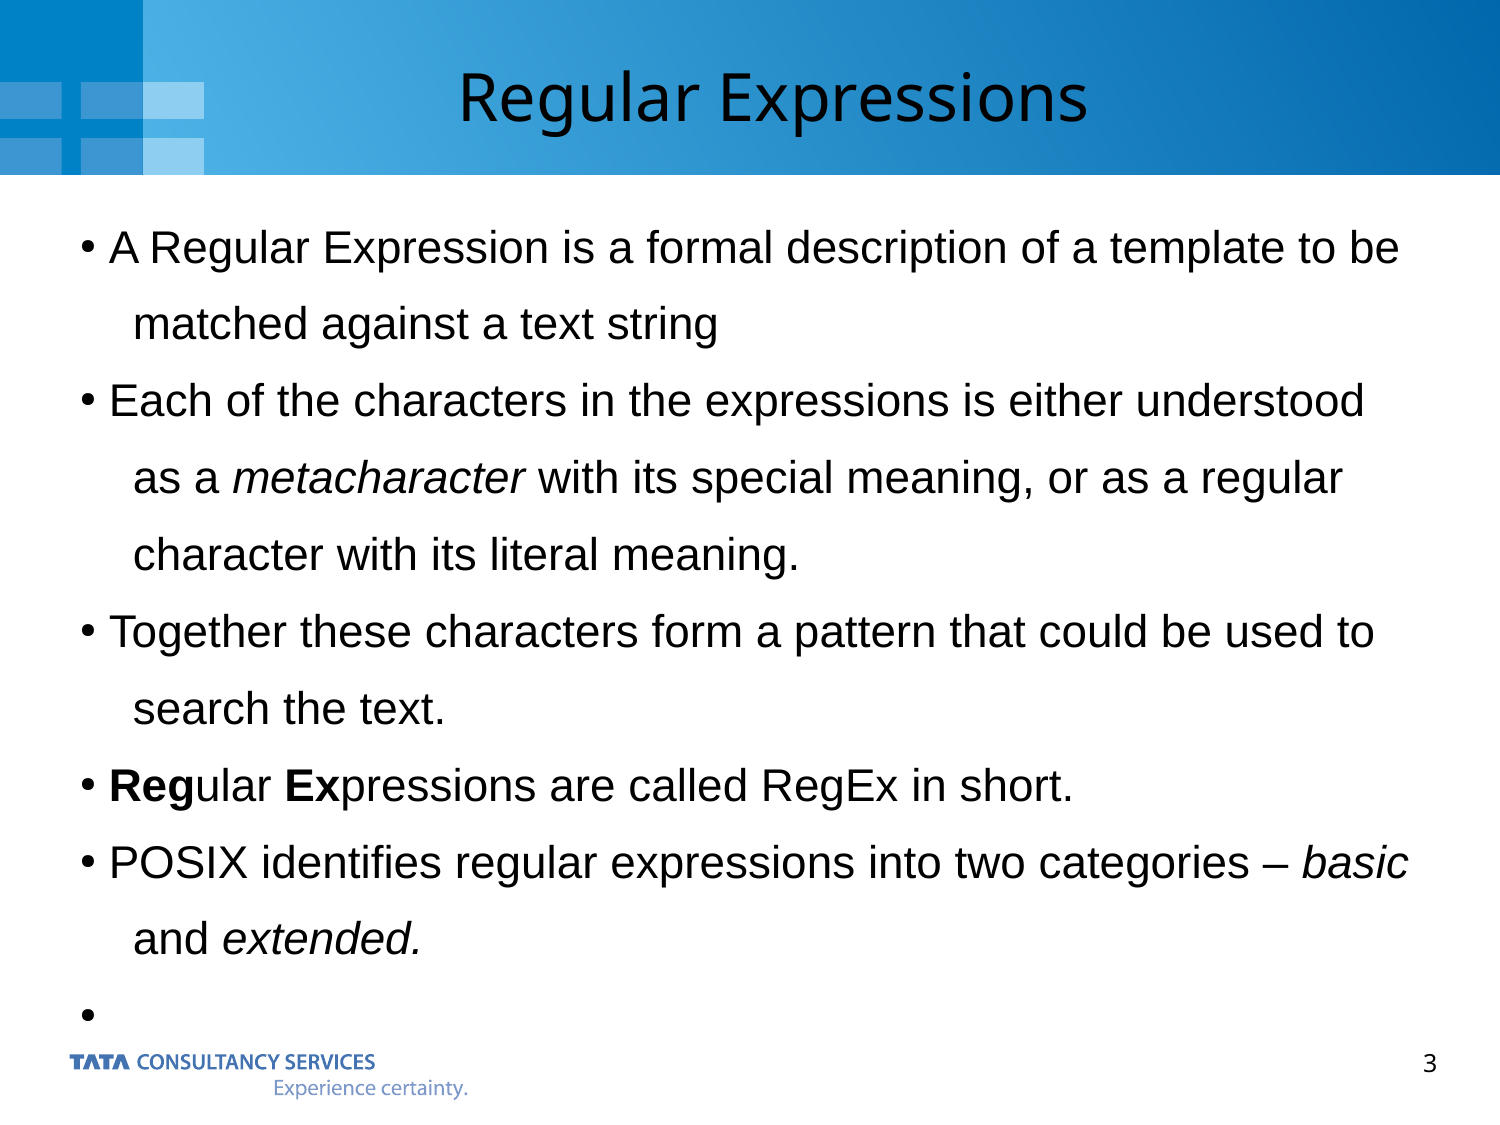

Regular Expressions
 A Regular Expression is a formal description of a template to be matched against a text string
 Each of the characters in the expressions is either understood as a metacharacter with its special meaning, or as a regular character with its literal meaning.
 Together these characters form a pattern that could be used to search the text.
 Regular Expressions are called RegEx in short.
 POSIX identifies regular expressions into two categories – basic and extended.